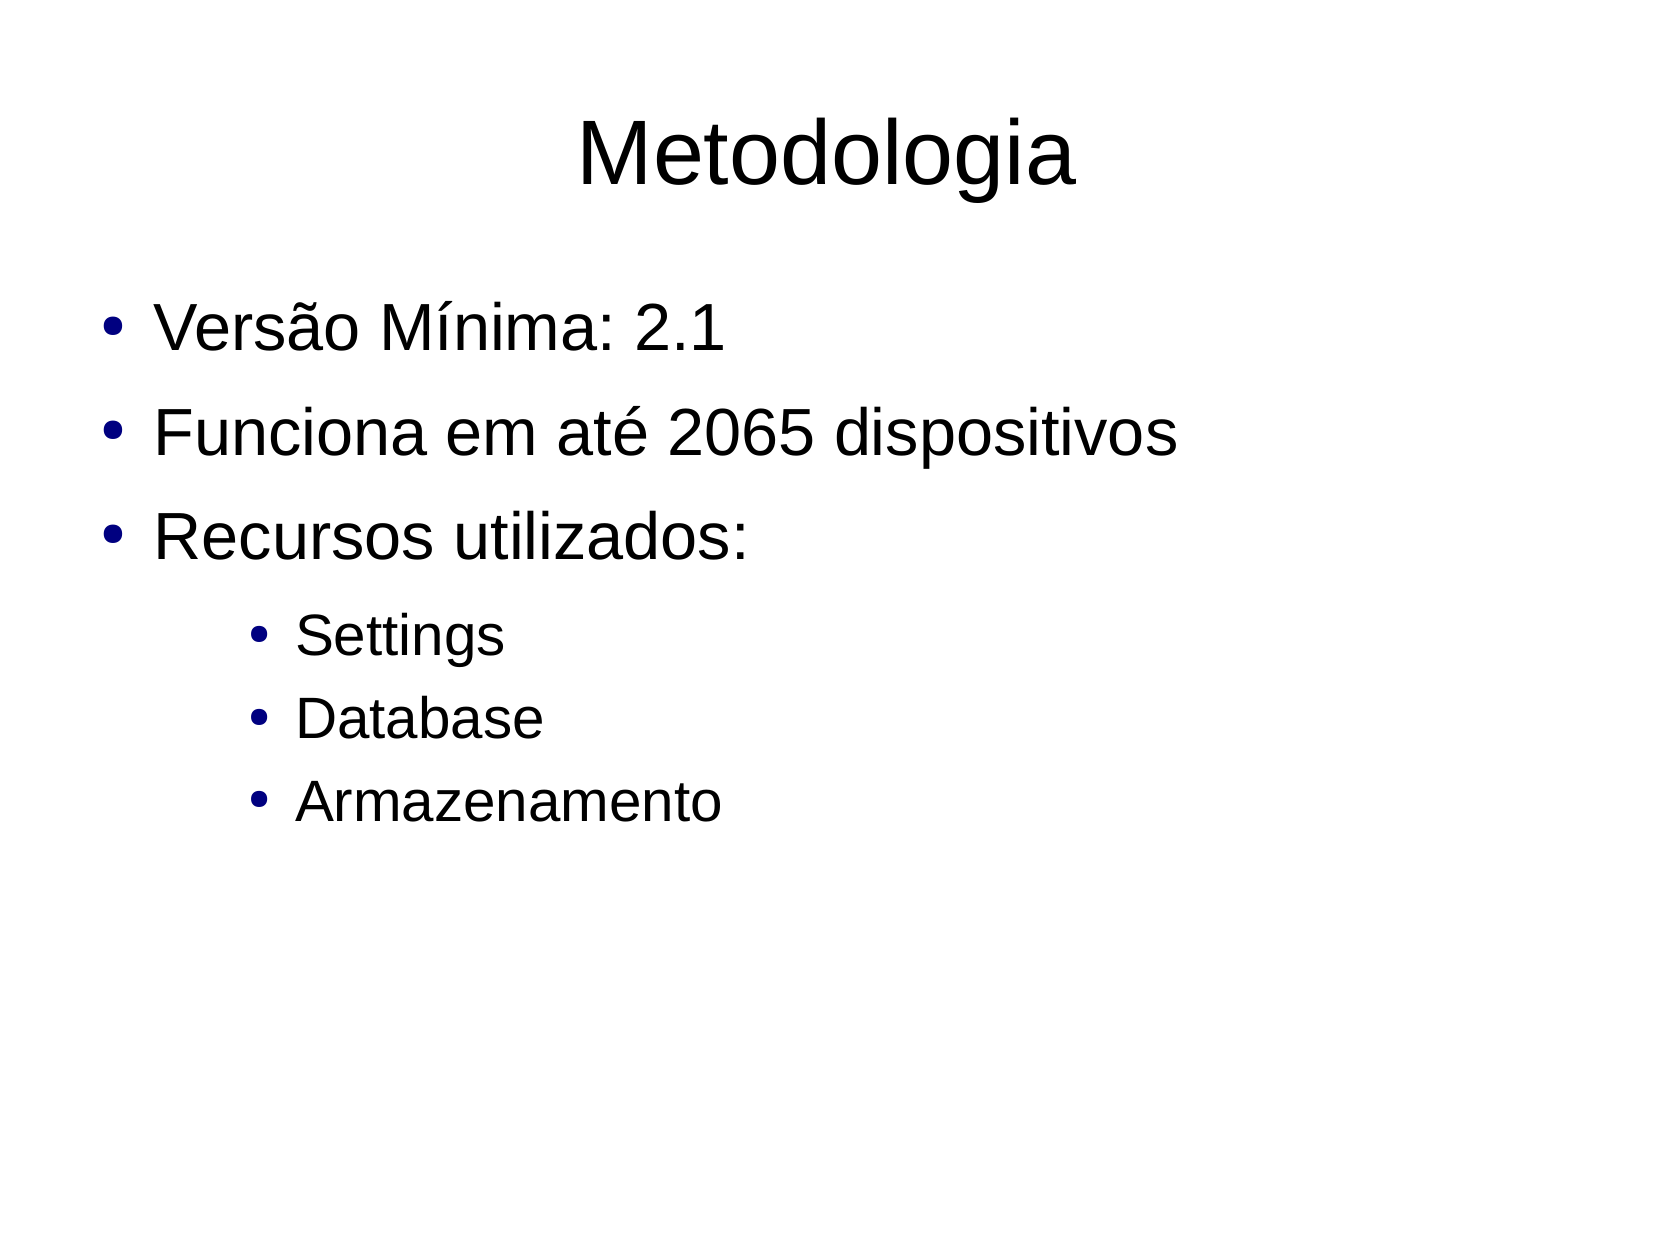

# Metodologia
Versão Mínima: 2.1
Funciona em até 2065 dispositivos
Recursos utilizados:
Settings
Database
Armazenamento